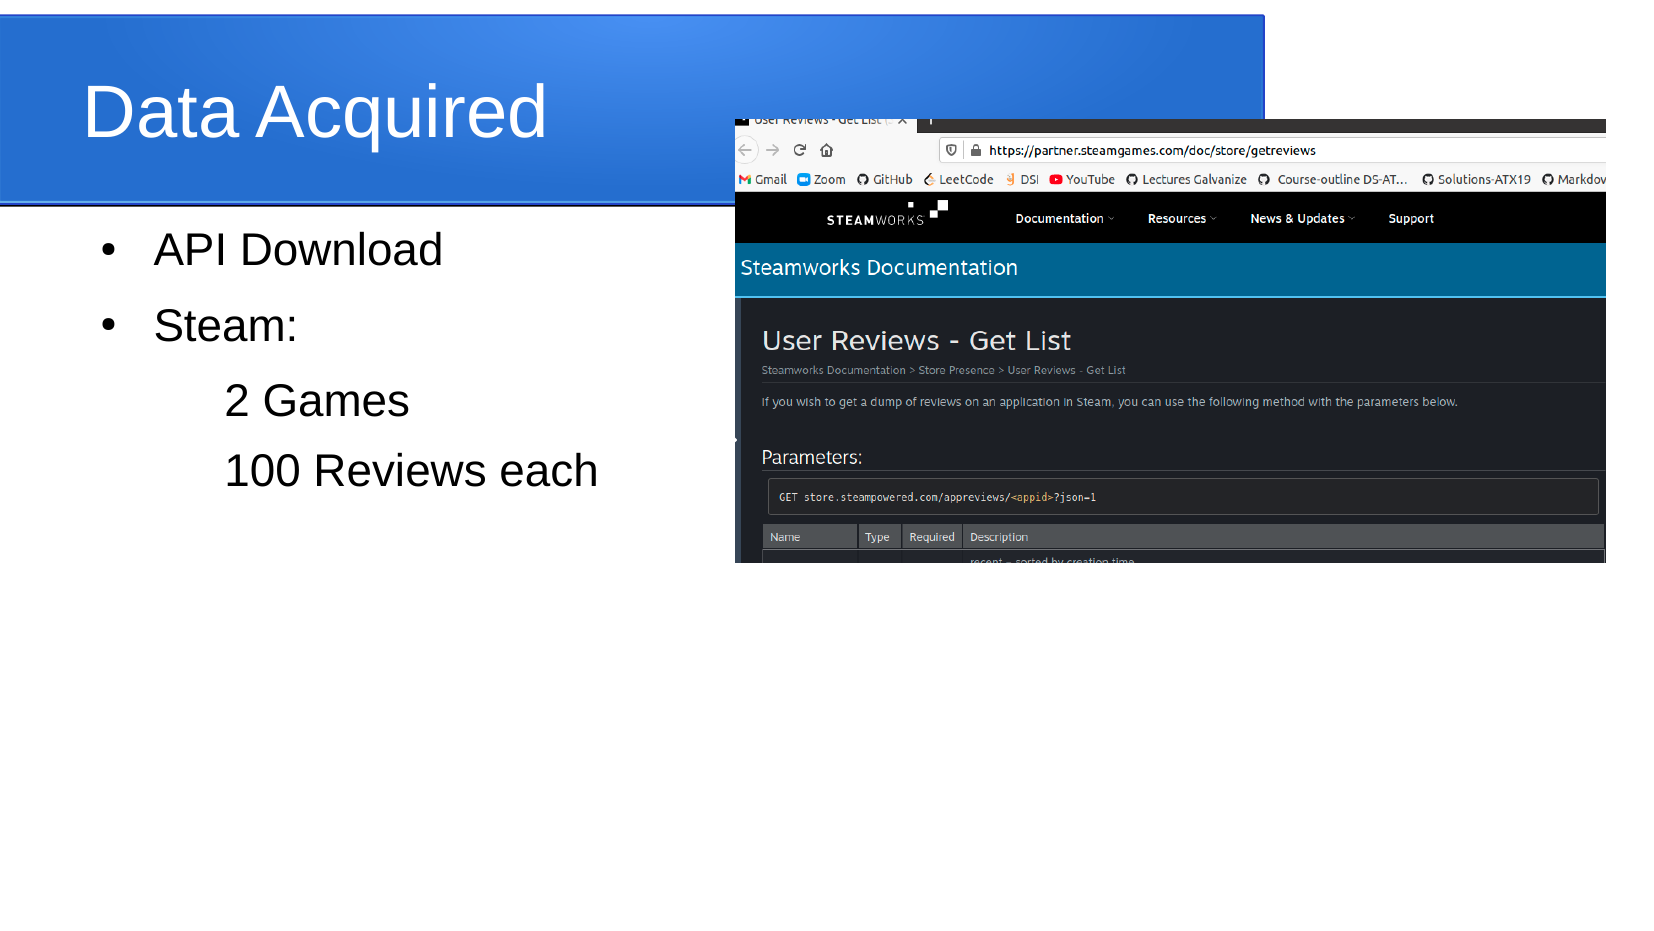

# Data Acquired
API Download
Steam:
2 Games
100 Reviews each